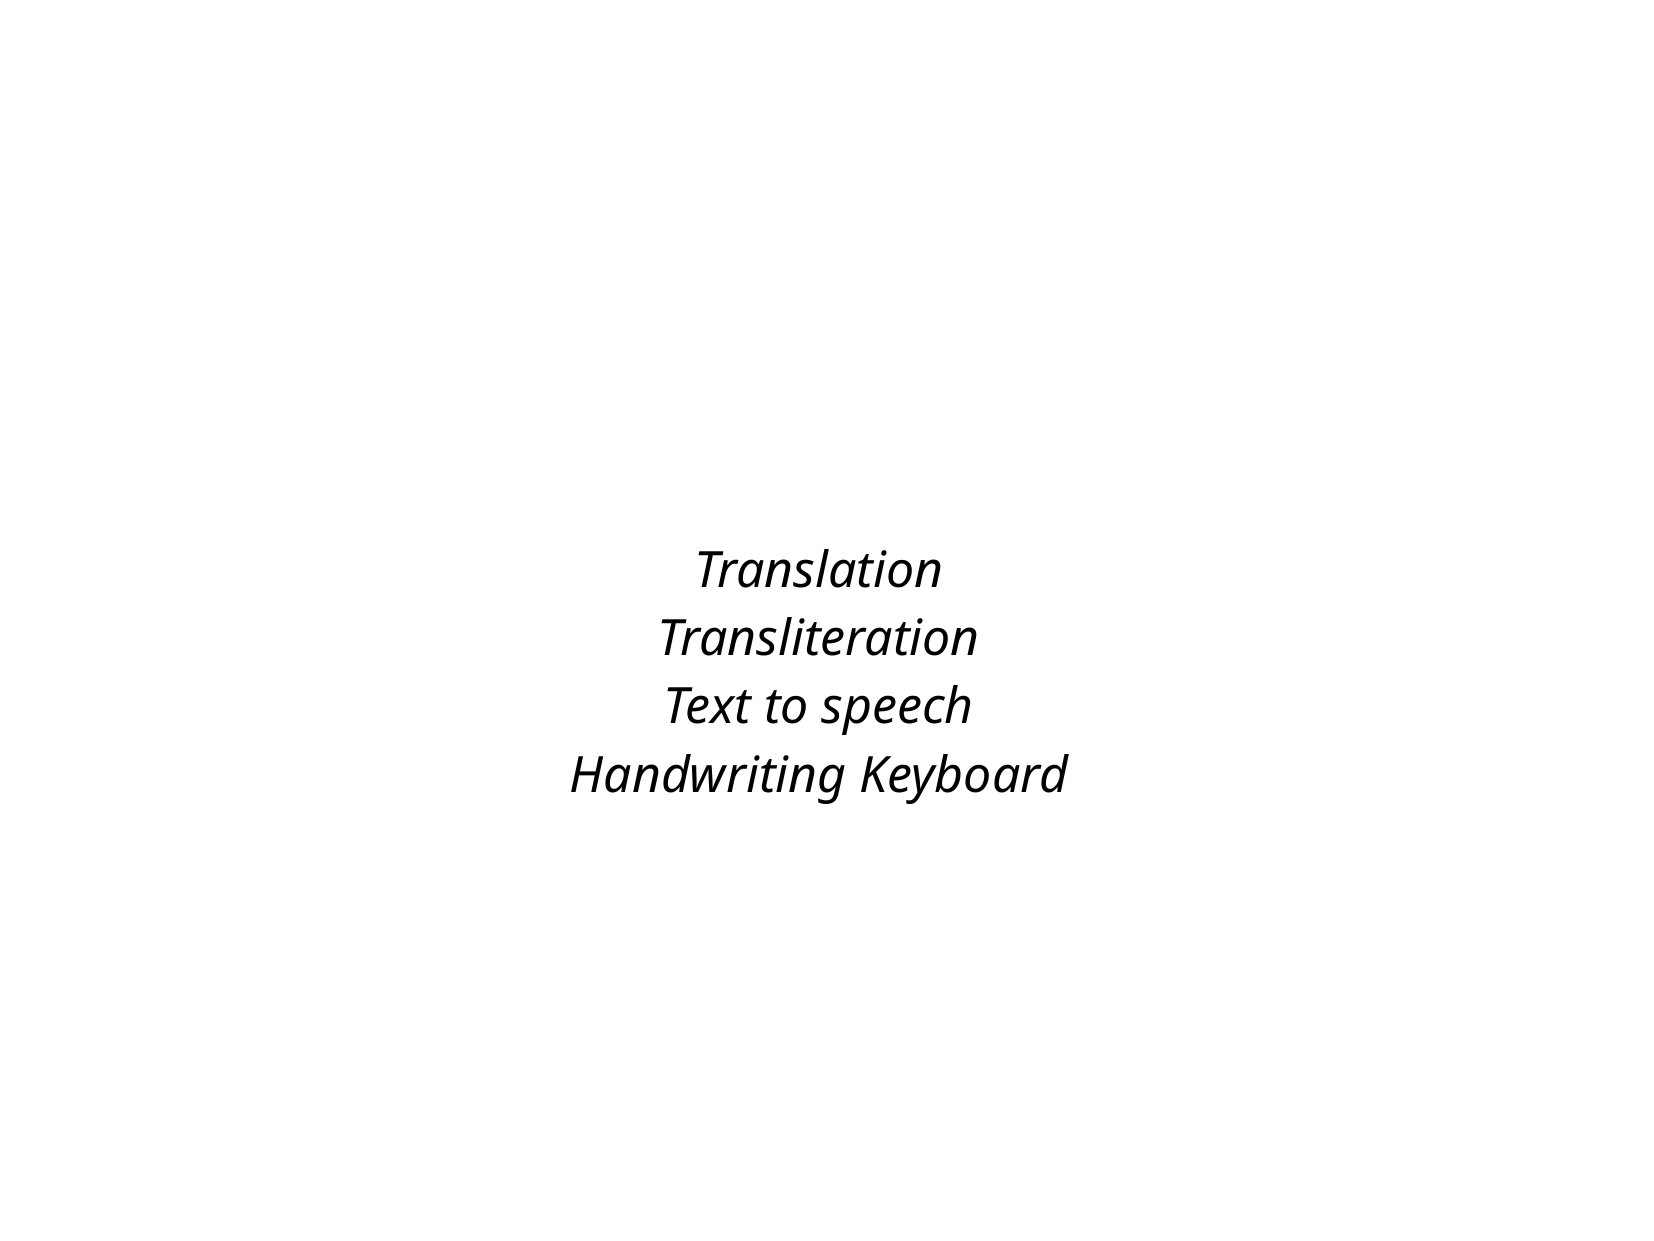

#
Translation
Transliteration
Text to speech
Handwriting Keyboard